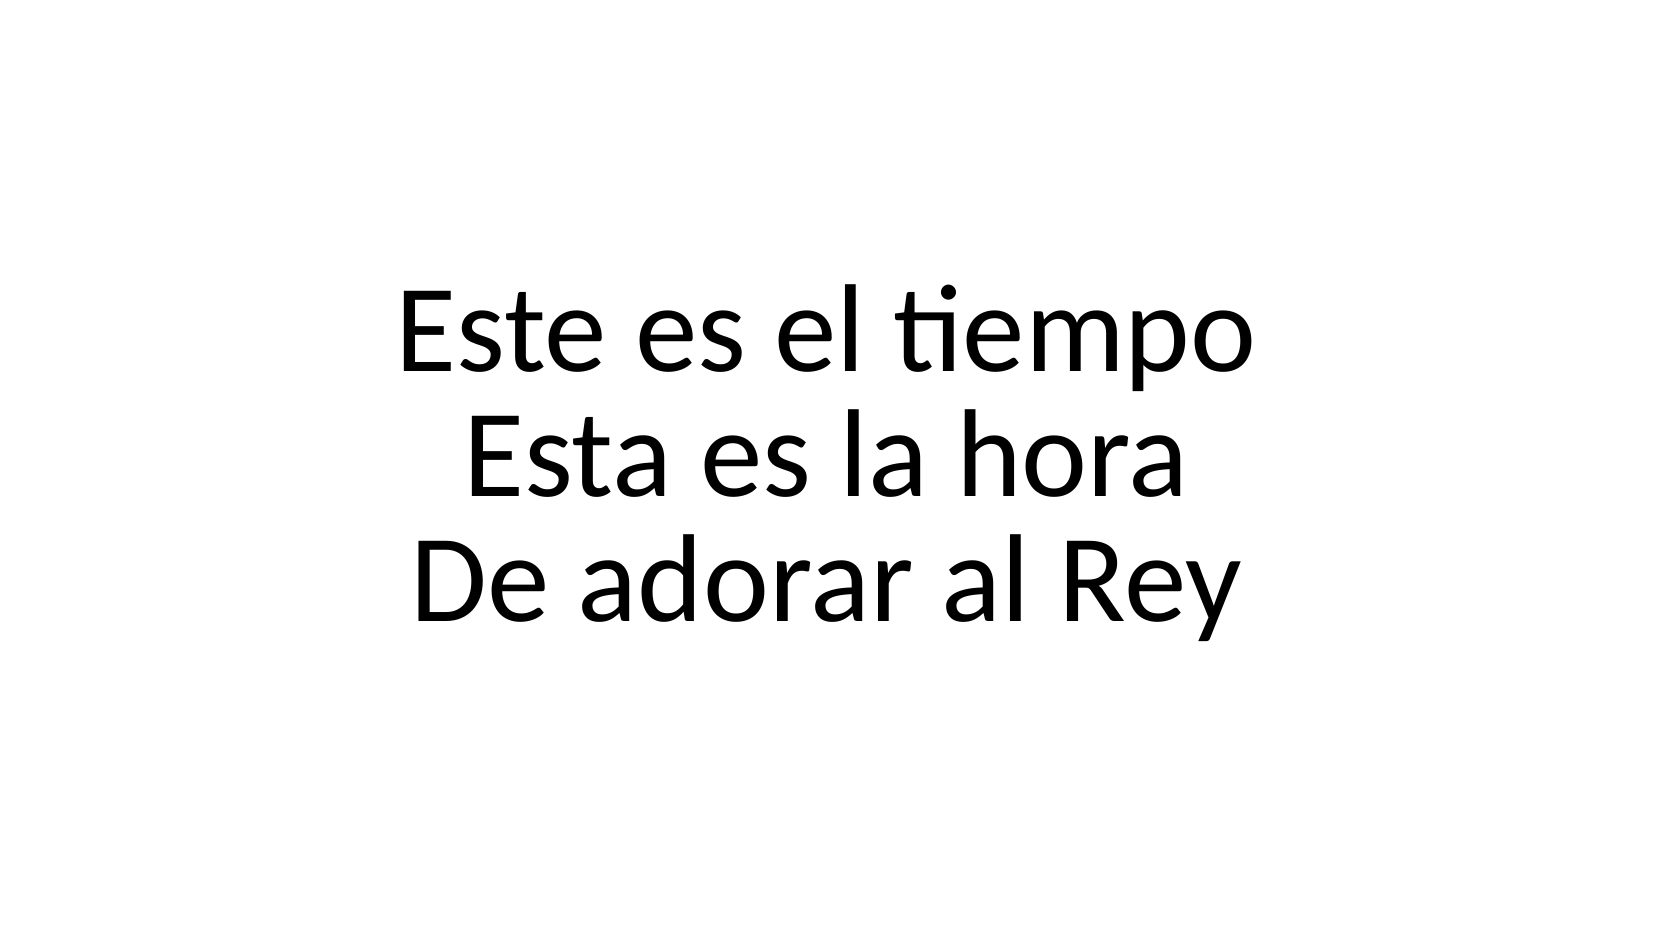

# Este es el tiempo Esta es la hora De adorar al Rey